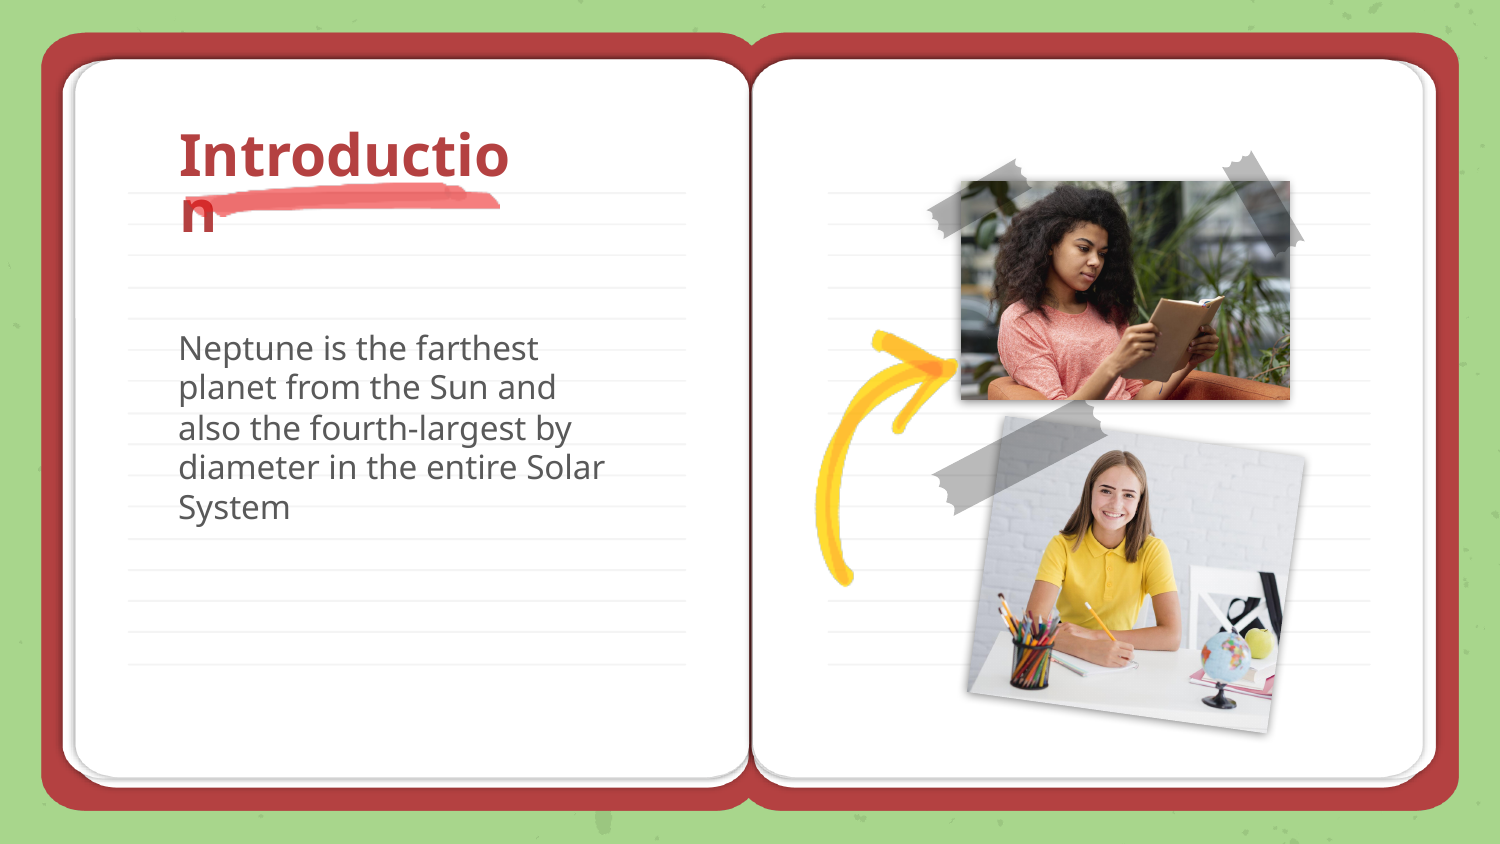

Introduction
# Neptune is the farthest planet from the Sun and also the fourth-largest by diameter in the entire Solar System